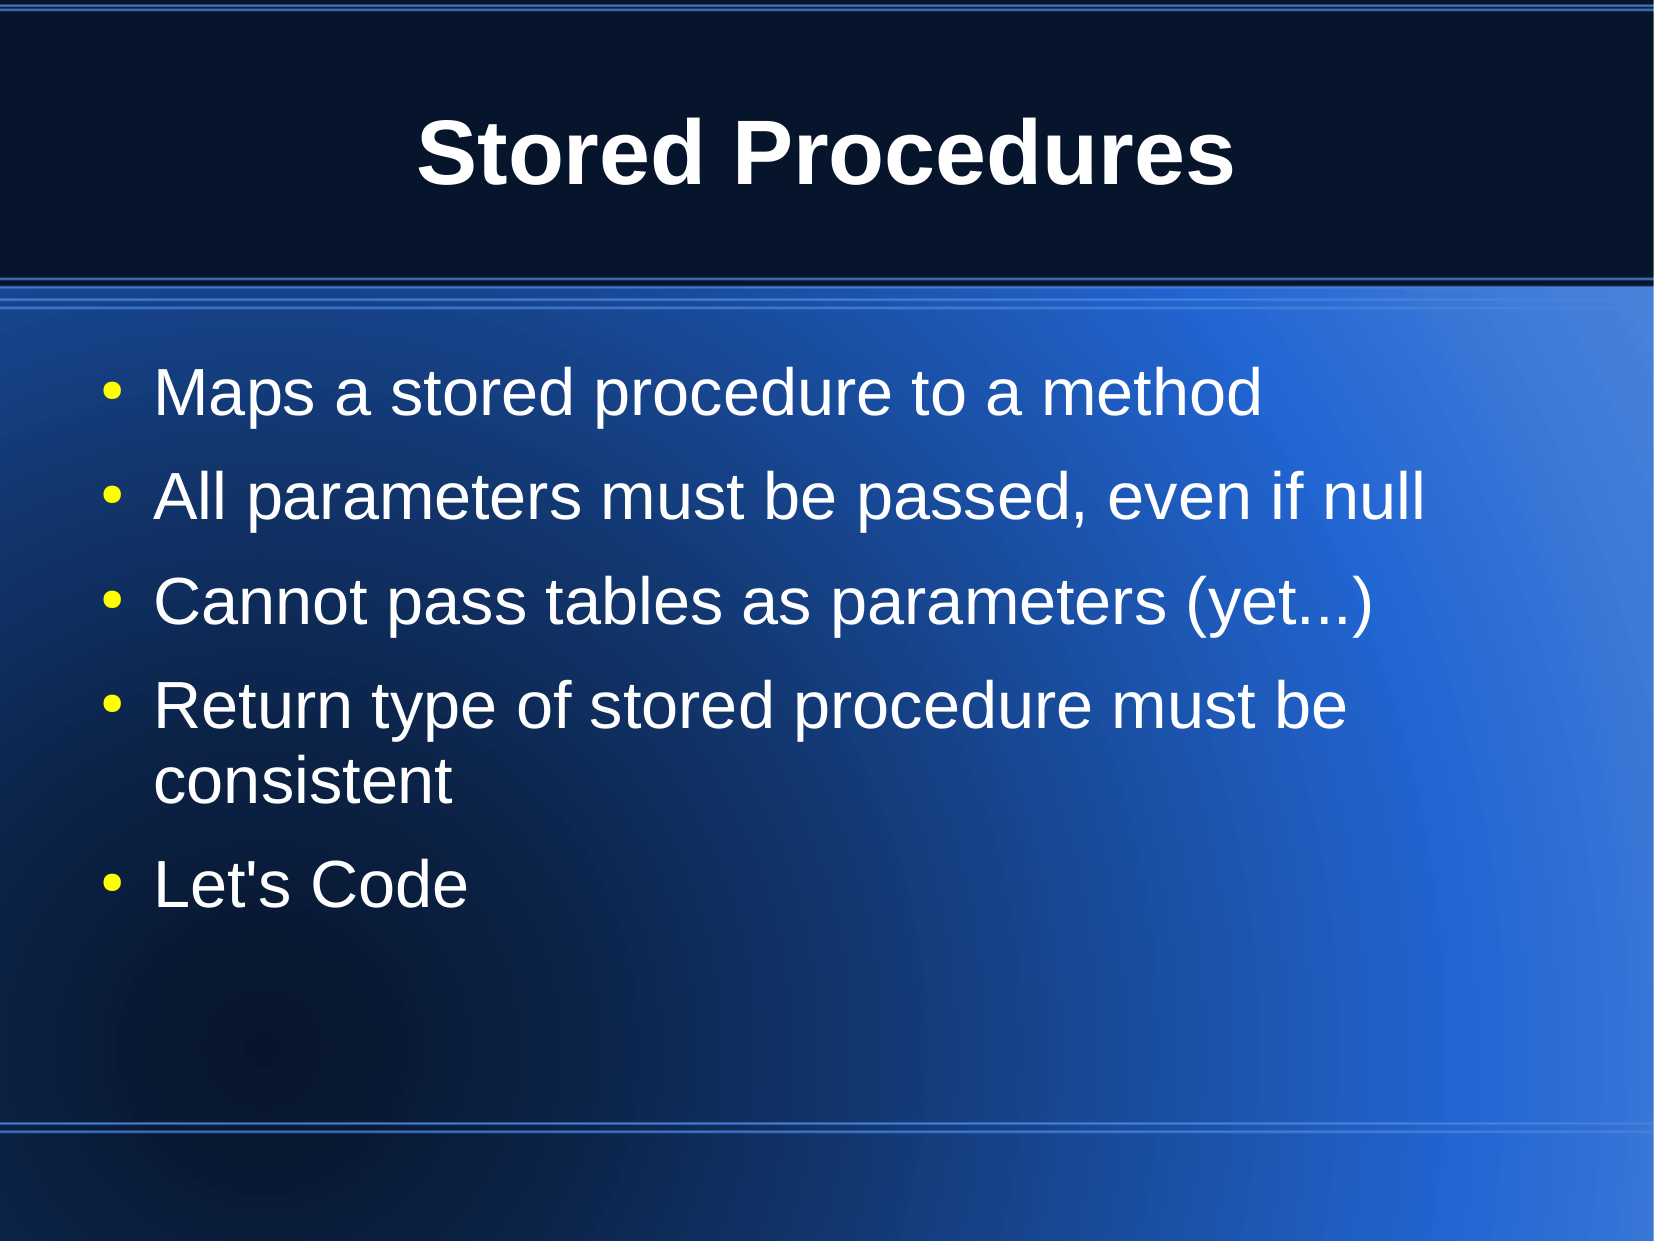

# Stored Procedures
Maps a stored procedure to a method
All parameters must be passed, even if null
Cannot pass tables as parameters (yet...)
Return type of stored procedure must be consistent
Let's Code